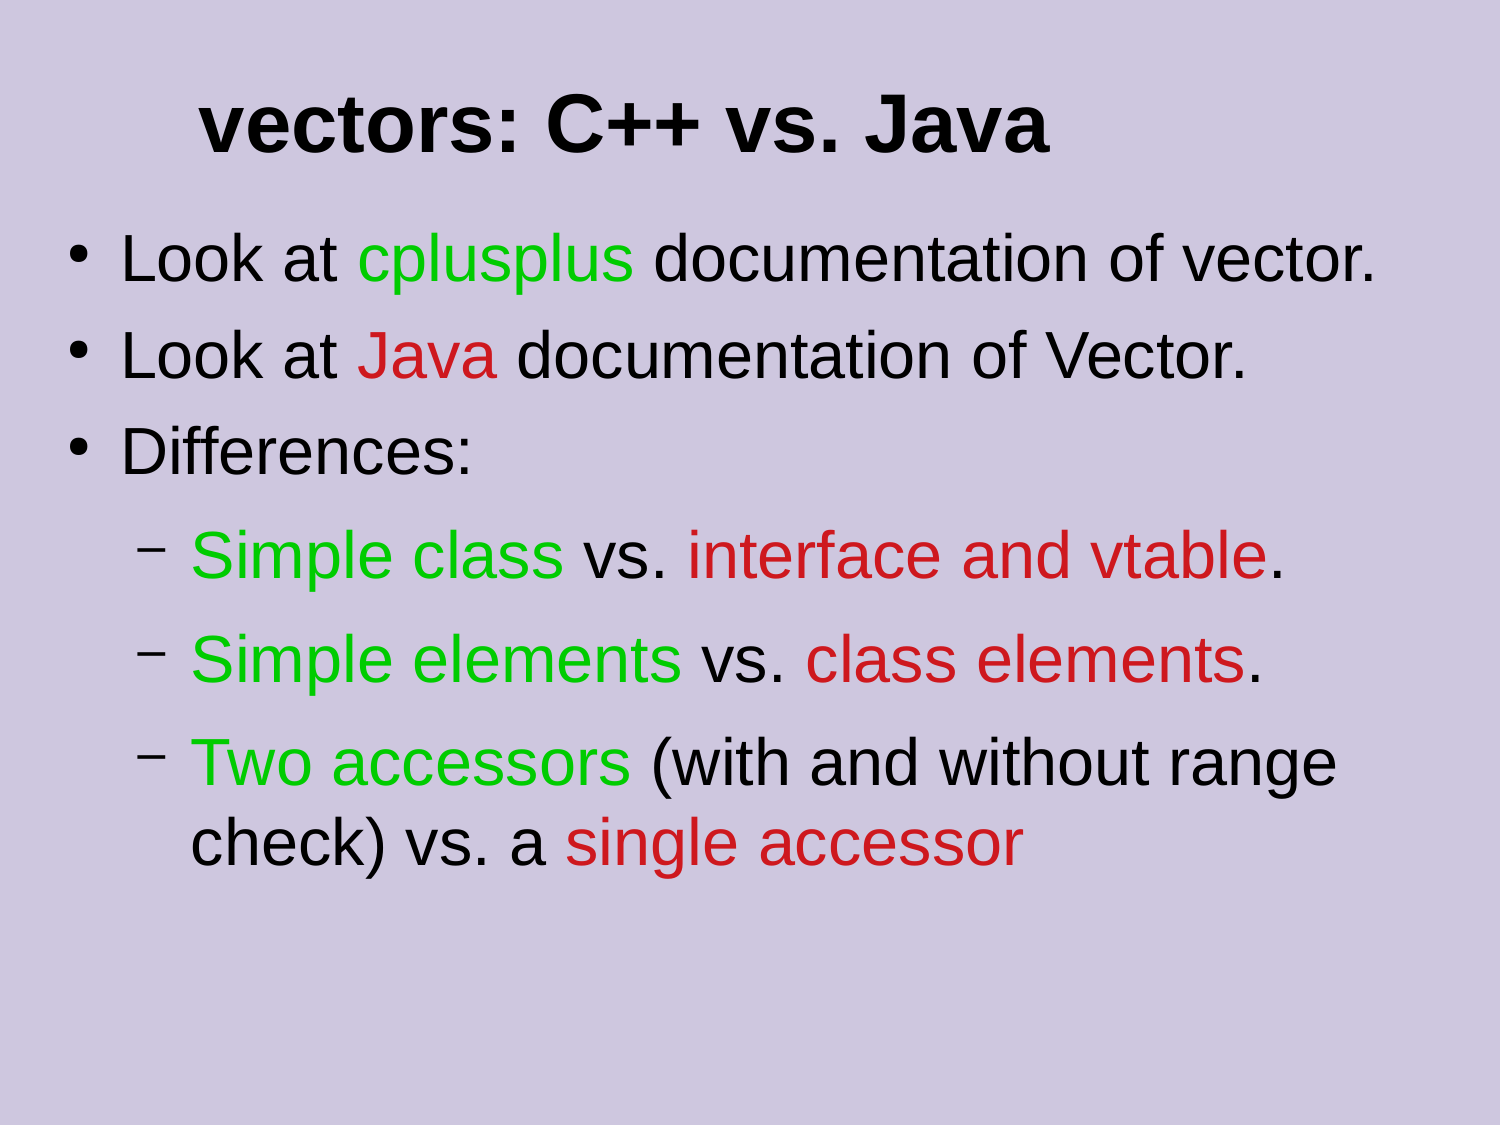

# vectors: C++ vs. Java
Look at cplusplus documentation of vector.
Look at Java documentation of Vector.
Differences:
Simple class vs. interface and vtable.
Simple elements vs. class elements.
Two accessors (with and without range check) vs. a single accessor